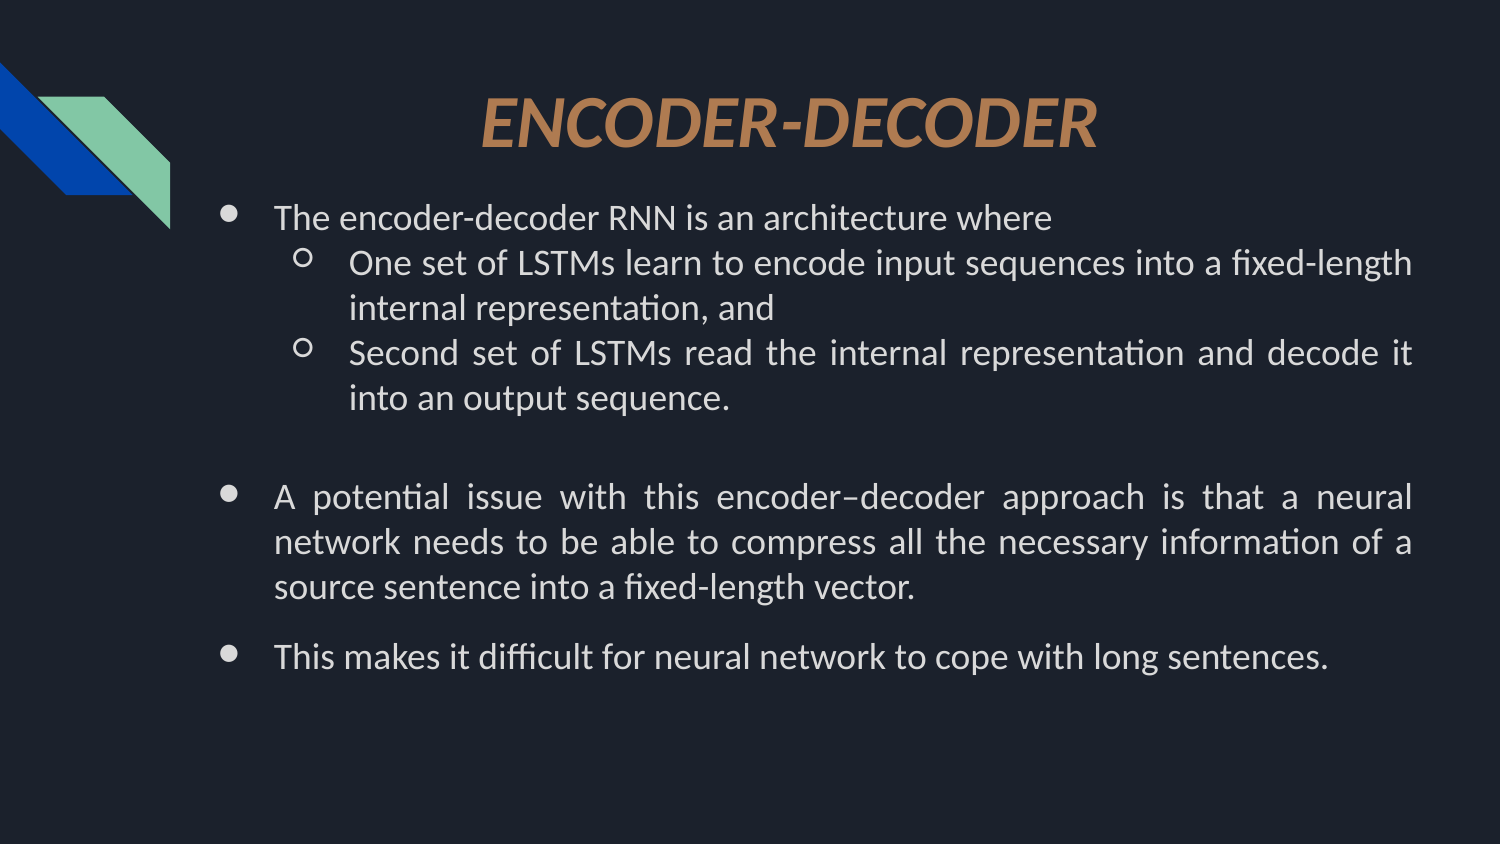

# ENCODER-DECODER
The encoder-decoder RNN is an architecture where
One set of LSTMs learn to encode input sequences into a fixed-length internal representation, and
Second set of LSTMs read the internal representation and decode it into an output sequence.
A potential issue with this encoder–decoder approach is that a neural network needs to be able to compress all the necessary information of a source sentence into a fixed-length vector.
This makes it difficult for neural network to cope with long sentences.